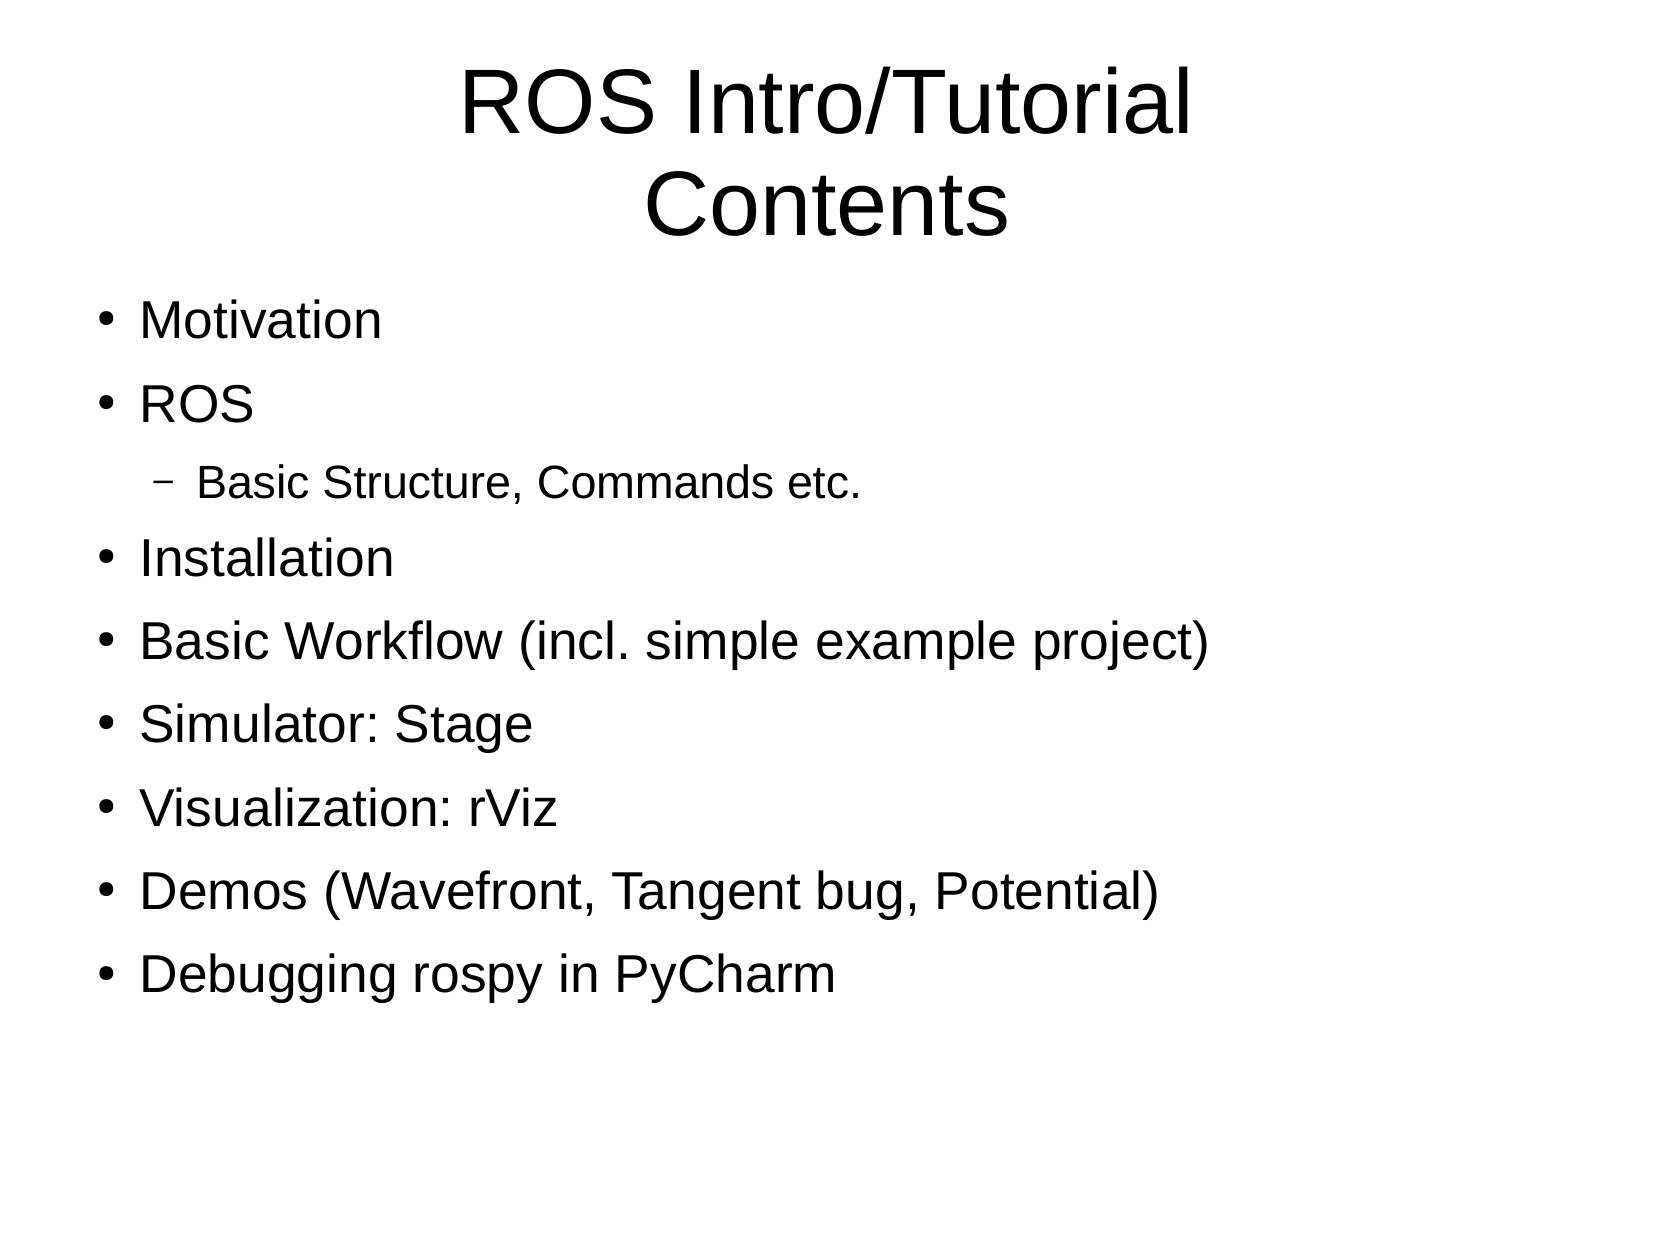

# ROS Intro/Tutorial Contents
Motivation
ROS
Basic Structure, Commands etc.
Installation
Basic Workflow (incl. simple example project)
Simulator: Stage
Visualization: rViz
Demos (Wavefront, Tangent bug, Potential)
Debugging rospy in PyCharm